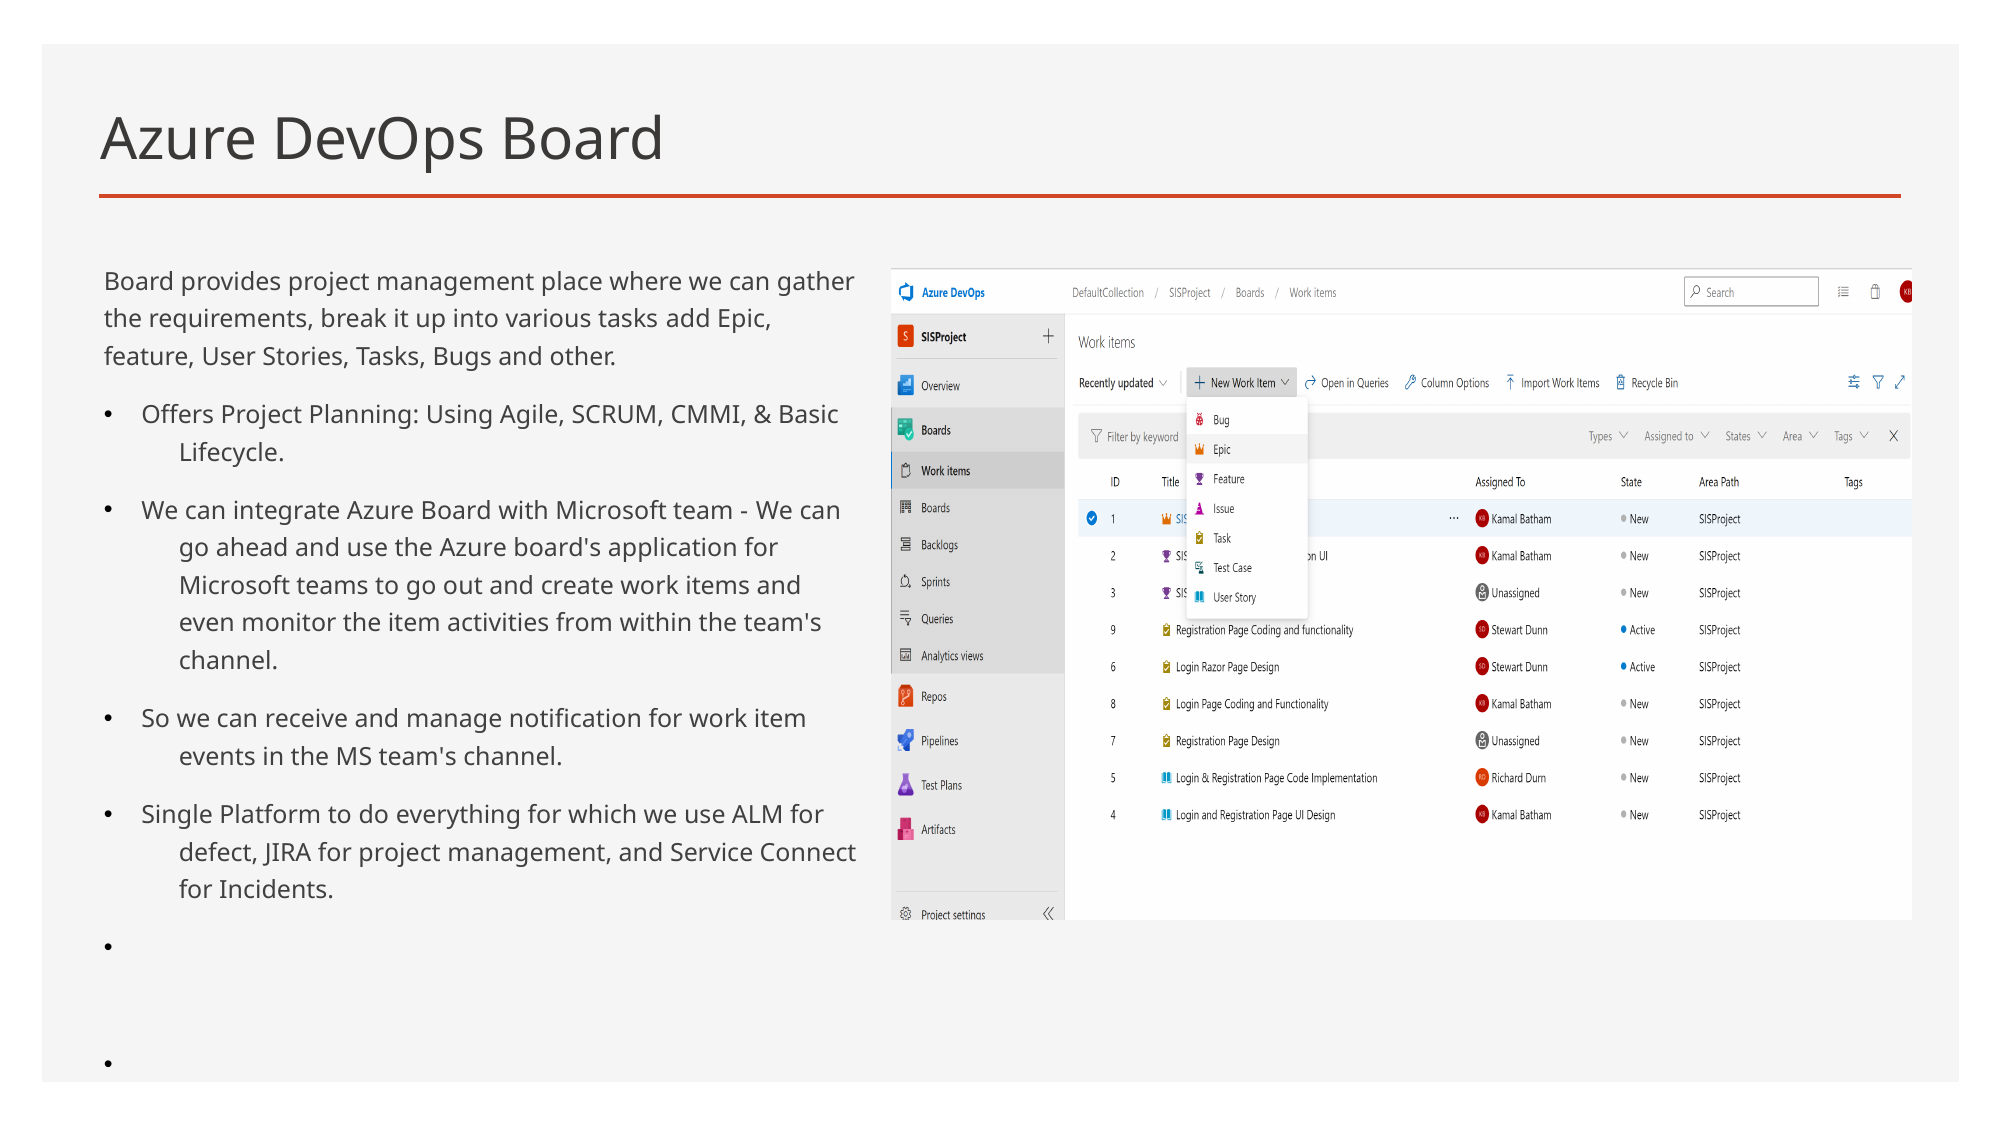

# Azure DevOps Board
Board provides project management place where we can gather the requirements, break it up into various tasks add Epic, feature, User Stories, Tasks, Bugs and other.
Offers Project Planning: Using Agile, SCRUM, CMMI, & Basic Lifecycle.
We can integrate Azure Board with Microsoft team - We can go ahead and use the Azure board's application for Microsoft teams to go out and create work items and even monitor the item activities from within the team's channel.
So we can receive and manage notification for work item events in the MS team's channel.
Single Platform to do everything for which we use ALM for defect, JIRA for project management, and Service Connect for Incidents.